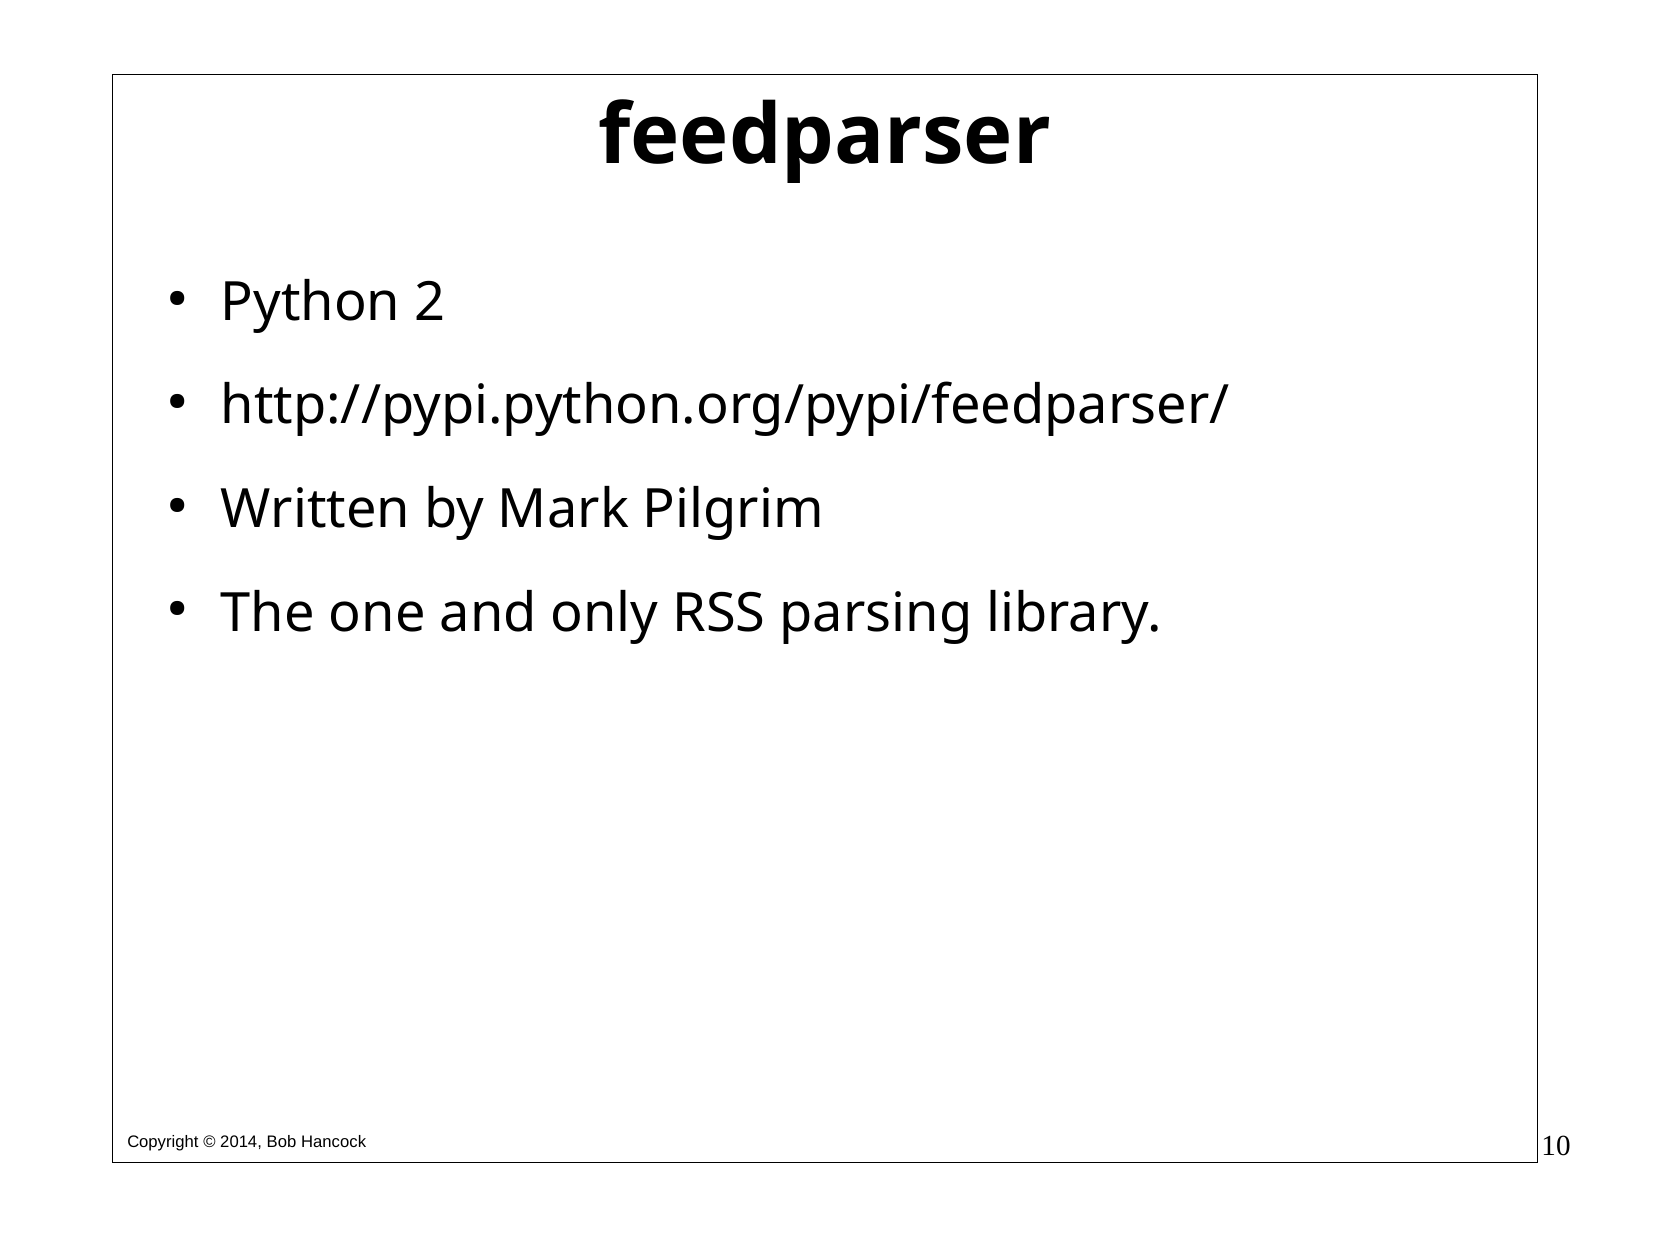

# feedparser
Python 2
http://pypi.python.org/pypi/feedparser/
Written by Mark Pilgrim
The one and only RSS parsing library.
Copyright © 2014, Bob Hancock
10